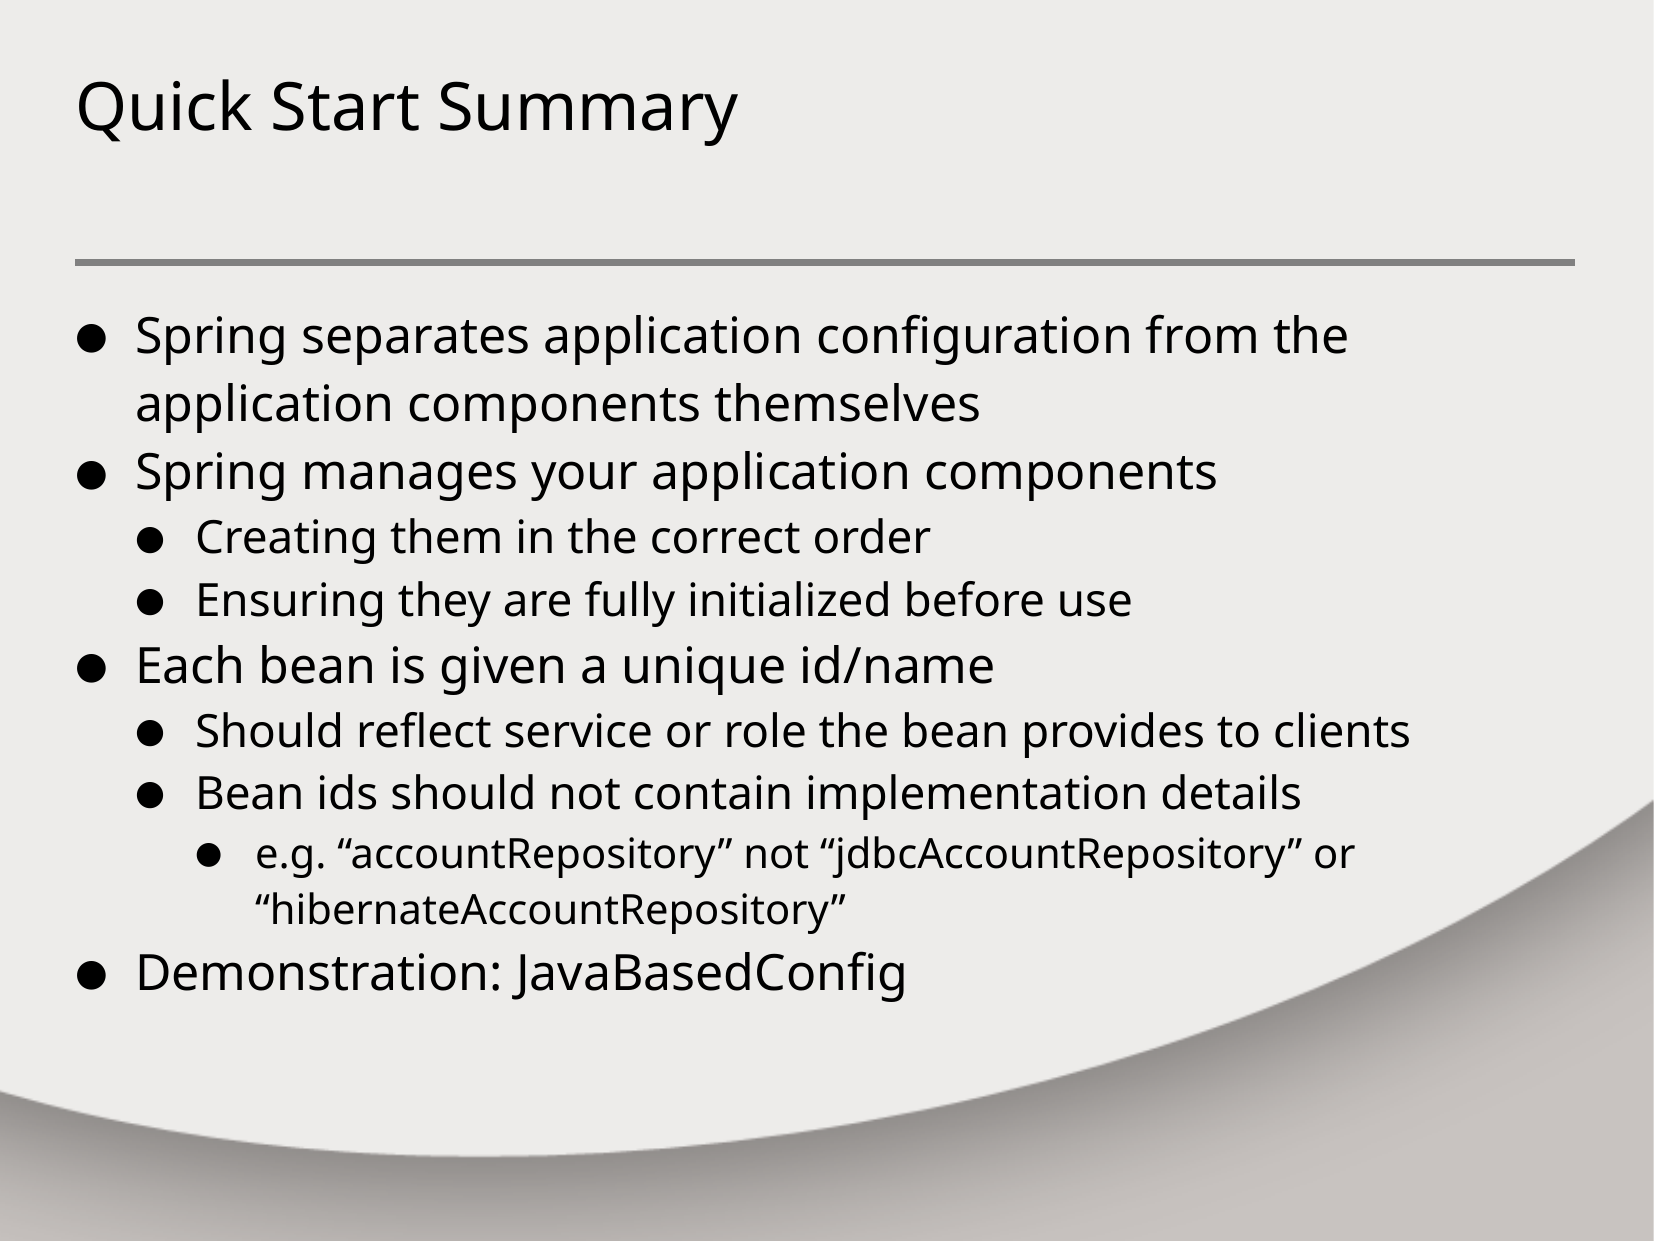

# Quick Start Summary
Spring separates application configuration from the application components themselves
Spring manages your application components
Creating them in the correct order
Ensuring they are fully initialized before use
Each bean is given a unique id/name
Should reflect service or role the bean provides to clients
Bean ids should not contain implementation details
e.g. “accountRepository” not “jdbcAccountRepository” or “hibernateAccountRepository”
Demonstration: JavaBasedConfig